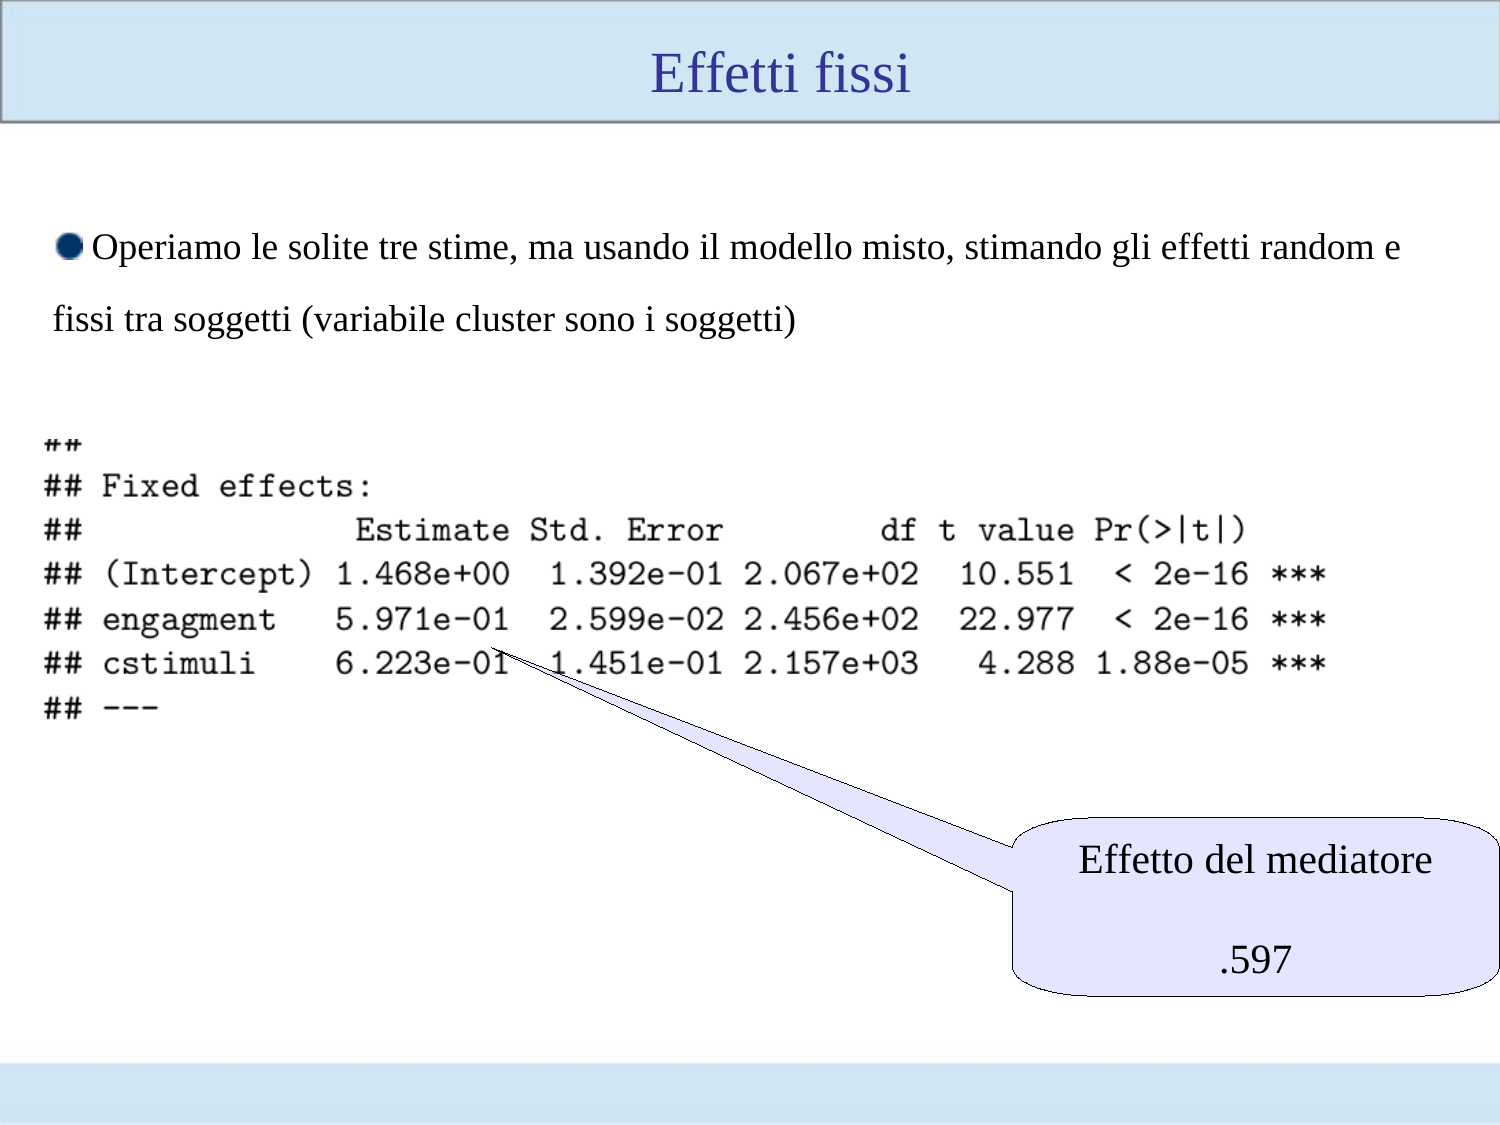

# Effetti fissi
 Operiamo le solite tre stime, ma usando il modello misto, stimando gli effetti random e fissi tra soggetti (variabile cluster sono i soggetti)
Effetto del mediatore
.597